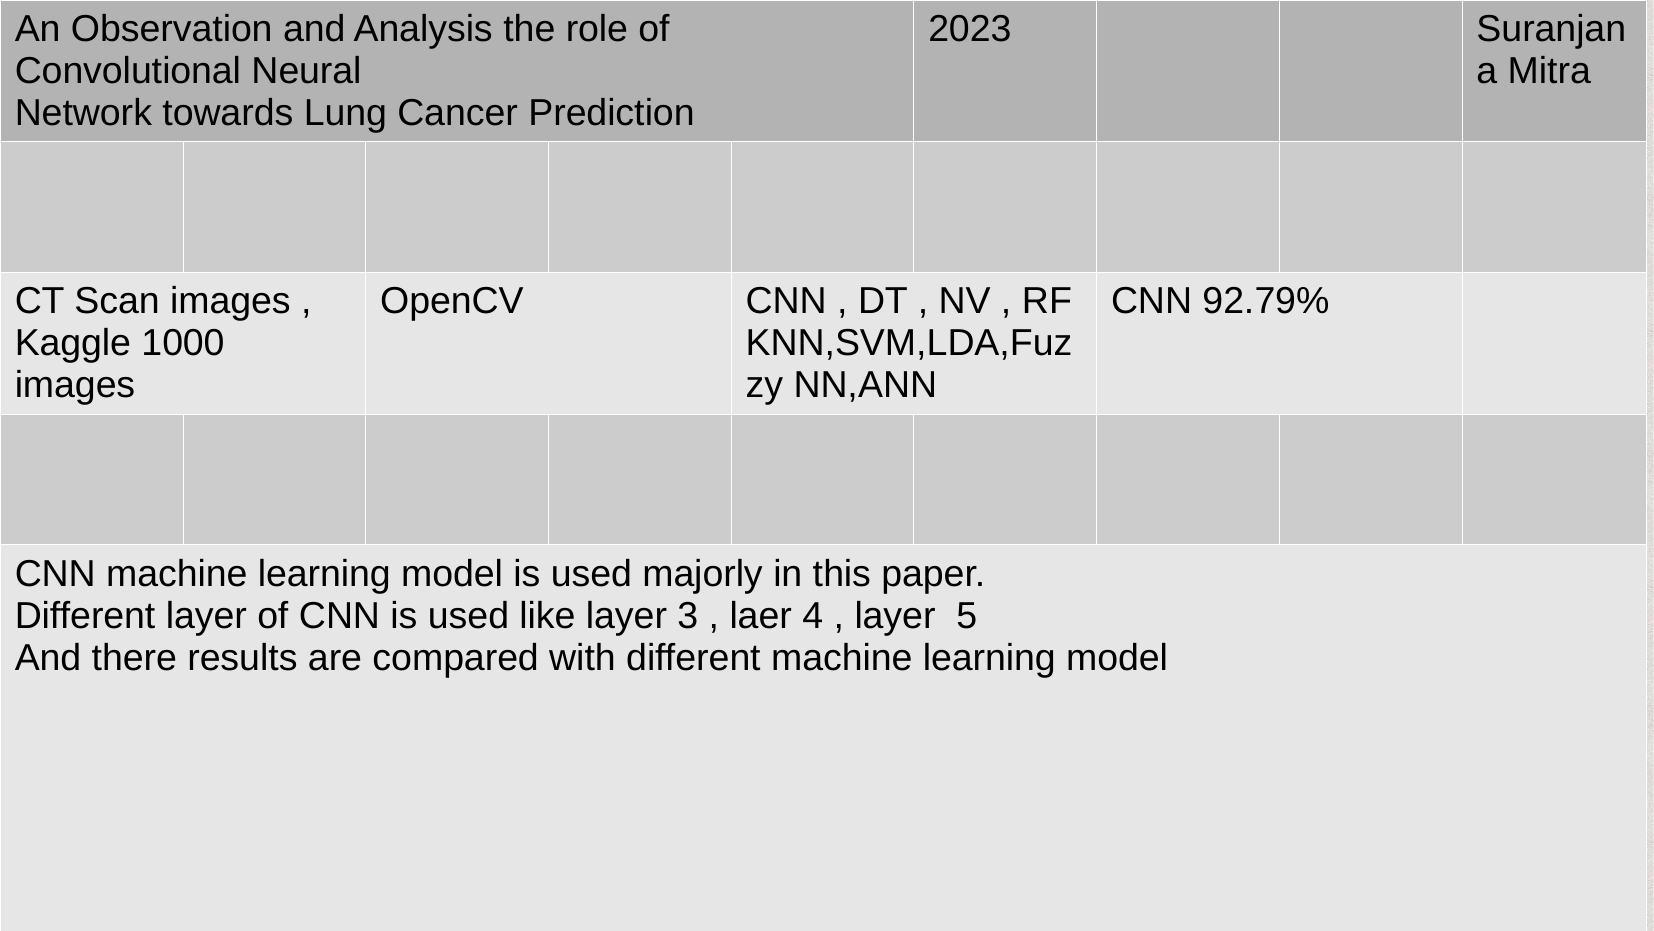

| An Observation and Analysis the role of Convolutional Neural Network towards Lung Cancer Prediction | | | | | 2023 | | | Suranjana Mitra |
| --- | --- | --- | --- | --- | --- | --- | --- | --- |
| | | | | | | | | |
| CT Scan images , Kaggle 1000 images | | OpenCV | | CNN , DT , NV , RF KNN,SVM,LDA,Fuzzy NN,ANN | | CNN 92.79% | | |
| | | | | | | | | |
| CNN machine learning model is used majorly in this paper. Different layer of CNN is used like layer 3 , laer 4 , layer 5 And there results are compared with different machine learning model | | | | | | | | |